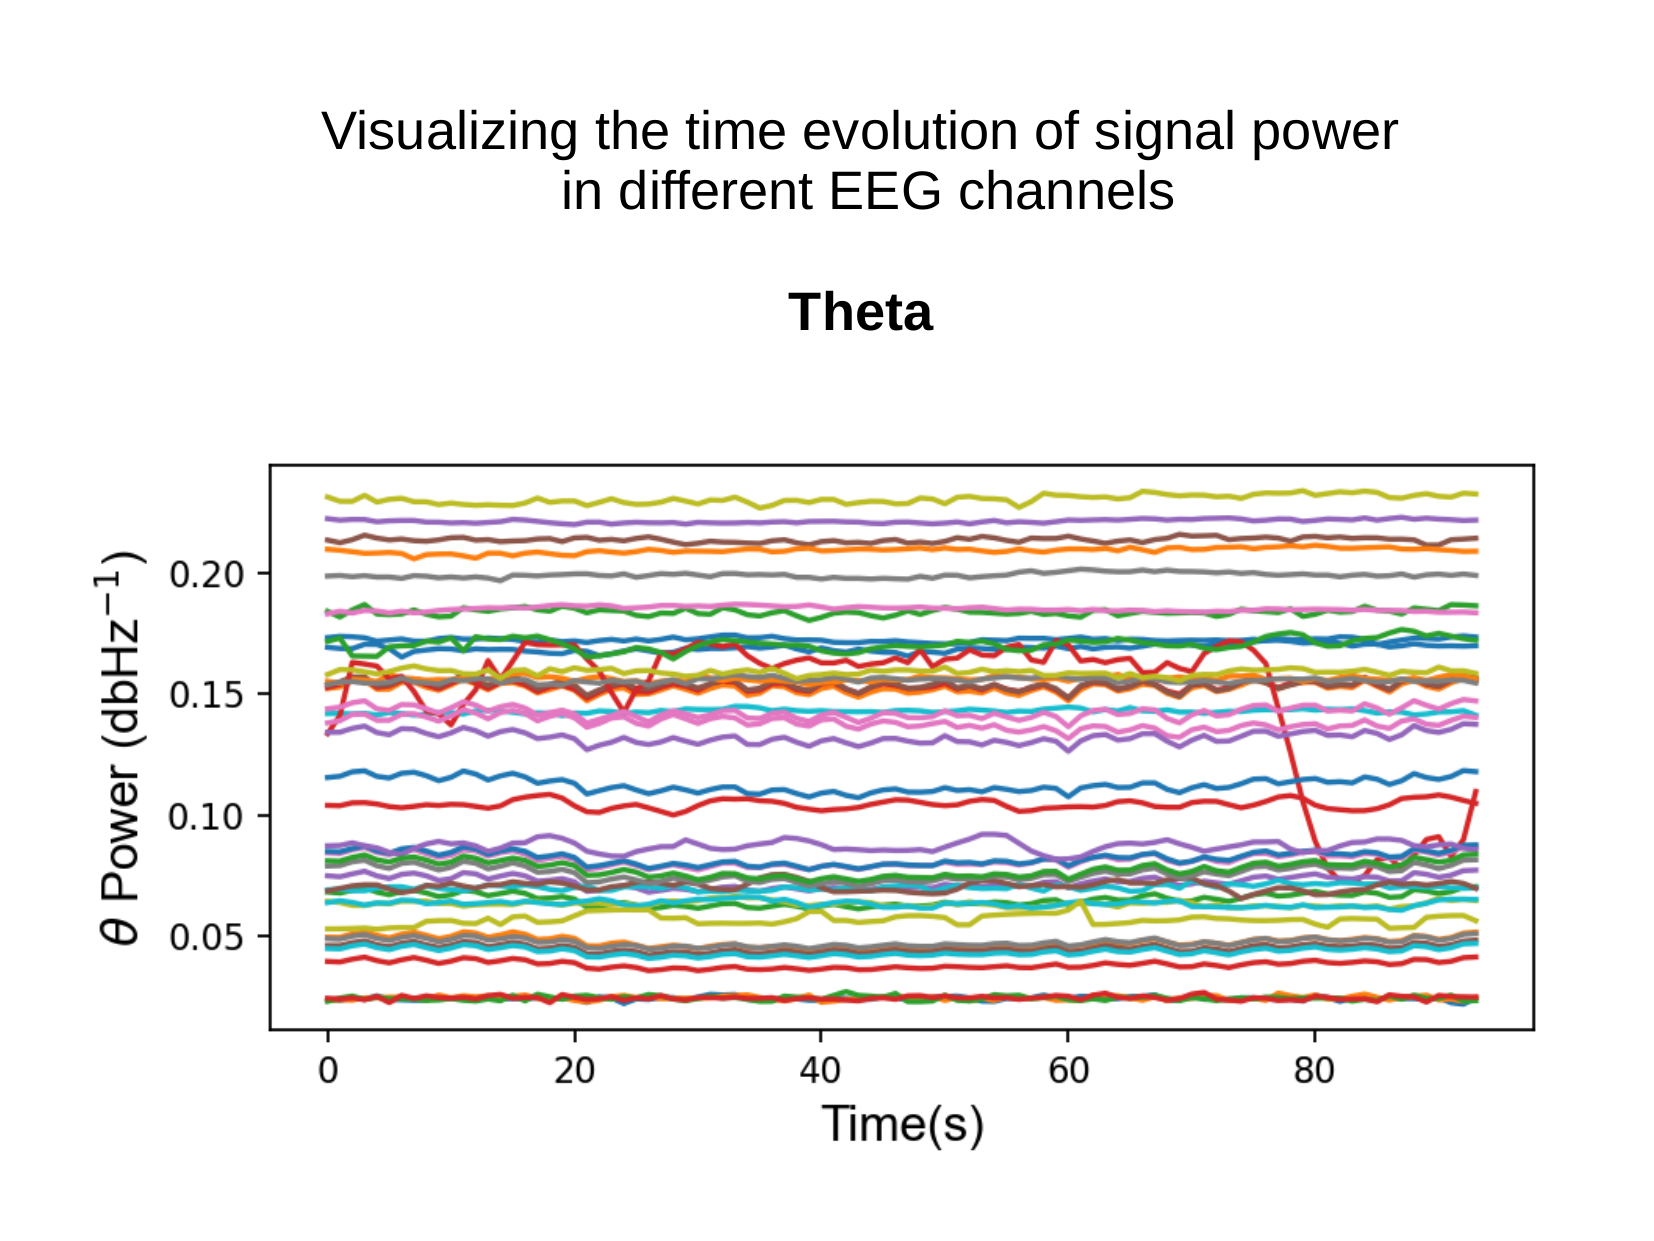

Visualizing the time evolution of signal power
 in different EEG channels
Theta